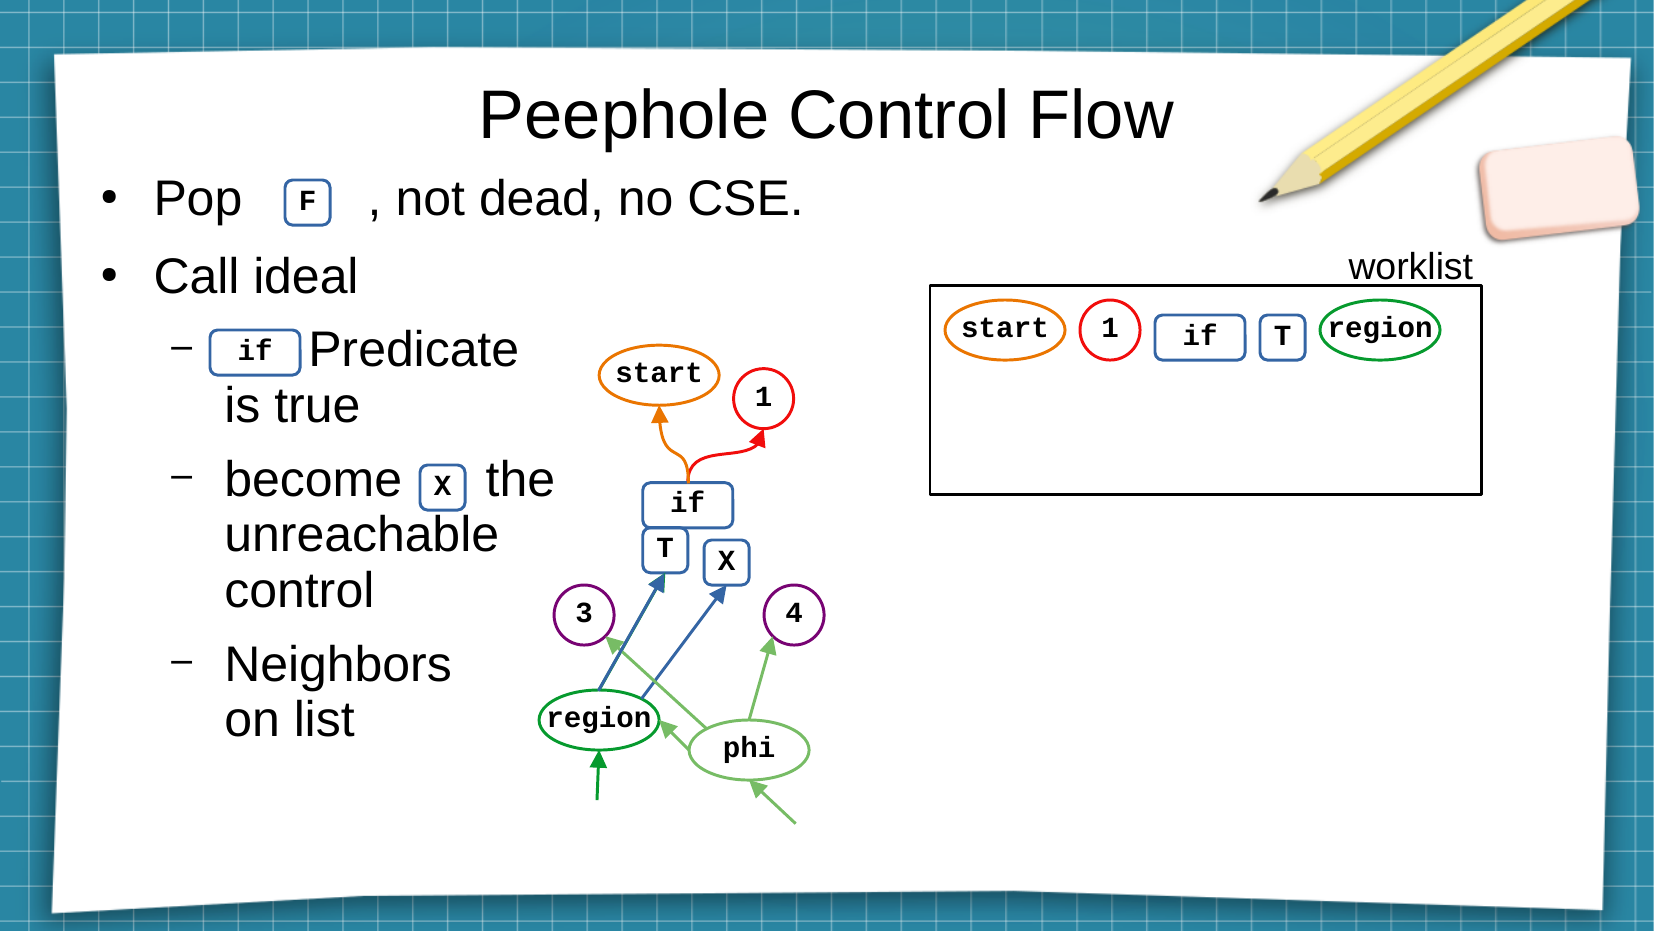

# Peephole Control Flow
Pop , not dead, no CSE.
Call ideal
 Predicate
is true
become the
unreachable
control
Neighbors
on list
F
worklist
start
1
region
if
T
if
start
1
X
if
T
X
3
4
region
phi